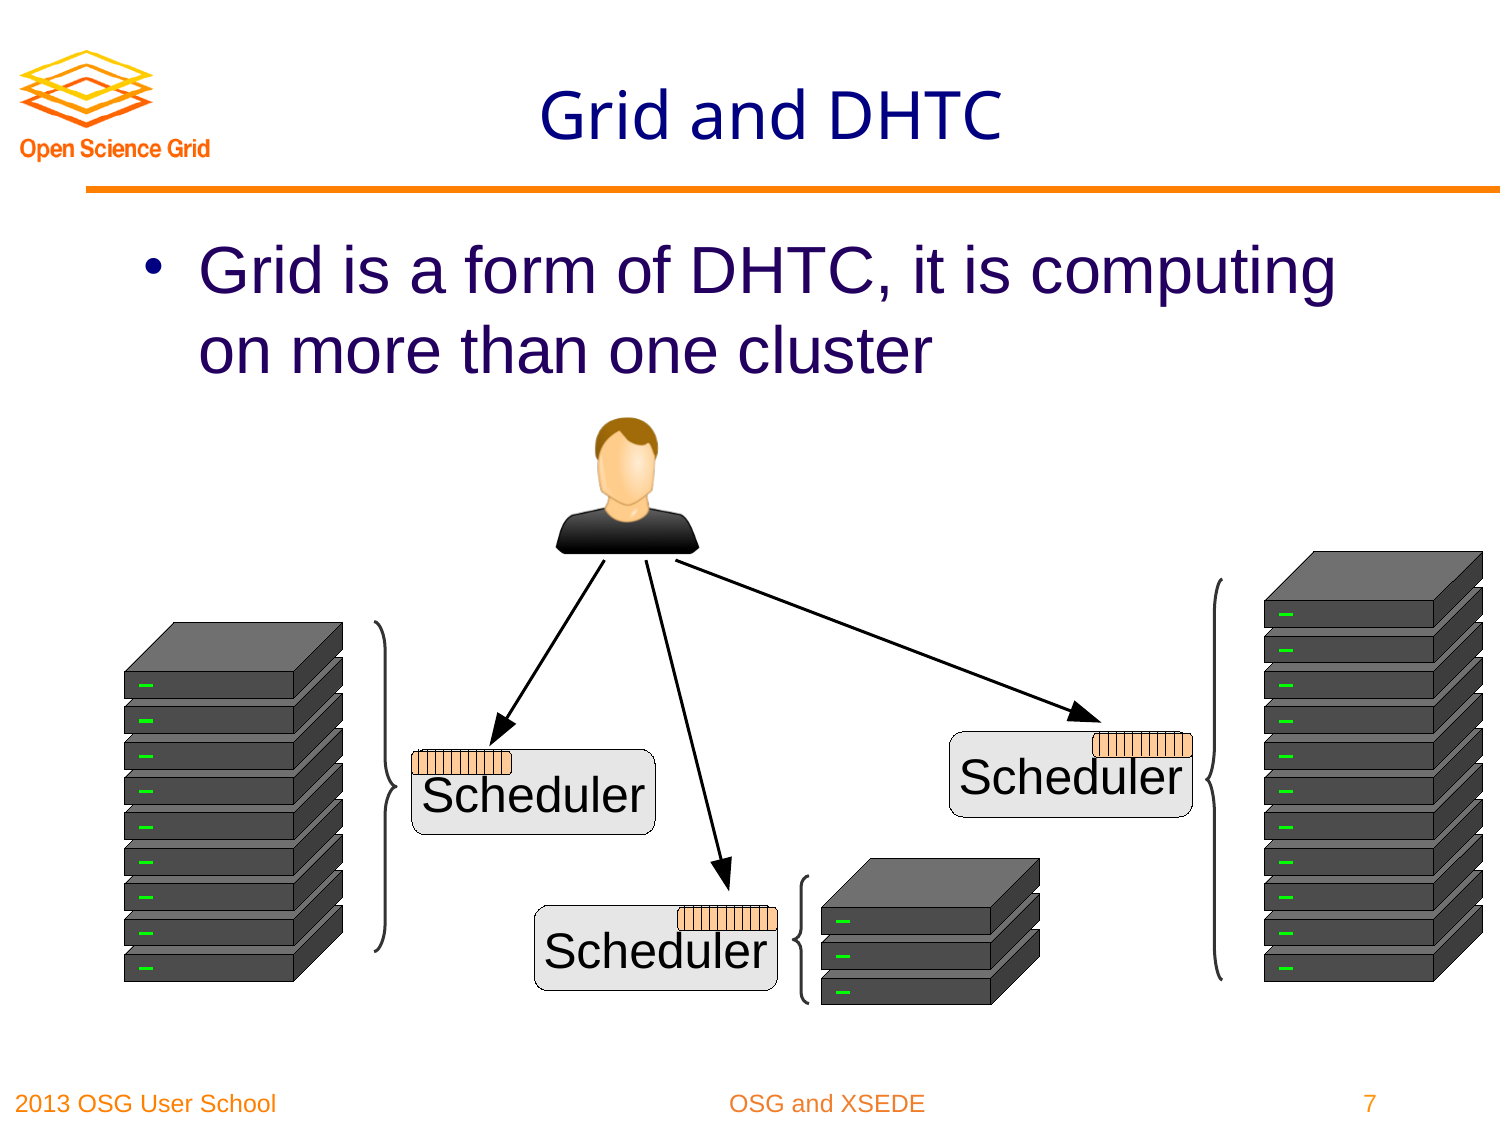

# Grid and DHTC
Grid is a form of DHTC, it is computing on more than one cluster
Scheduler
Scheduler
Scheduler
7